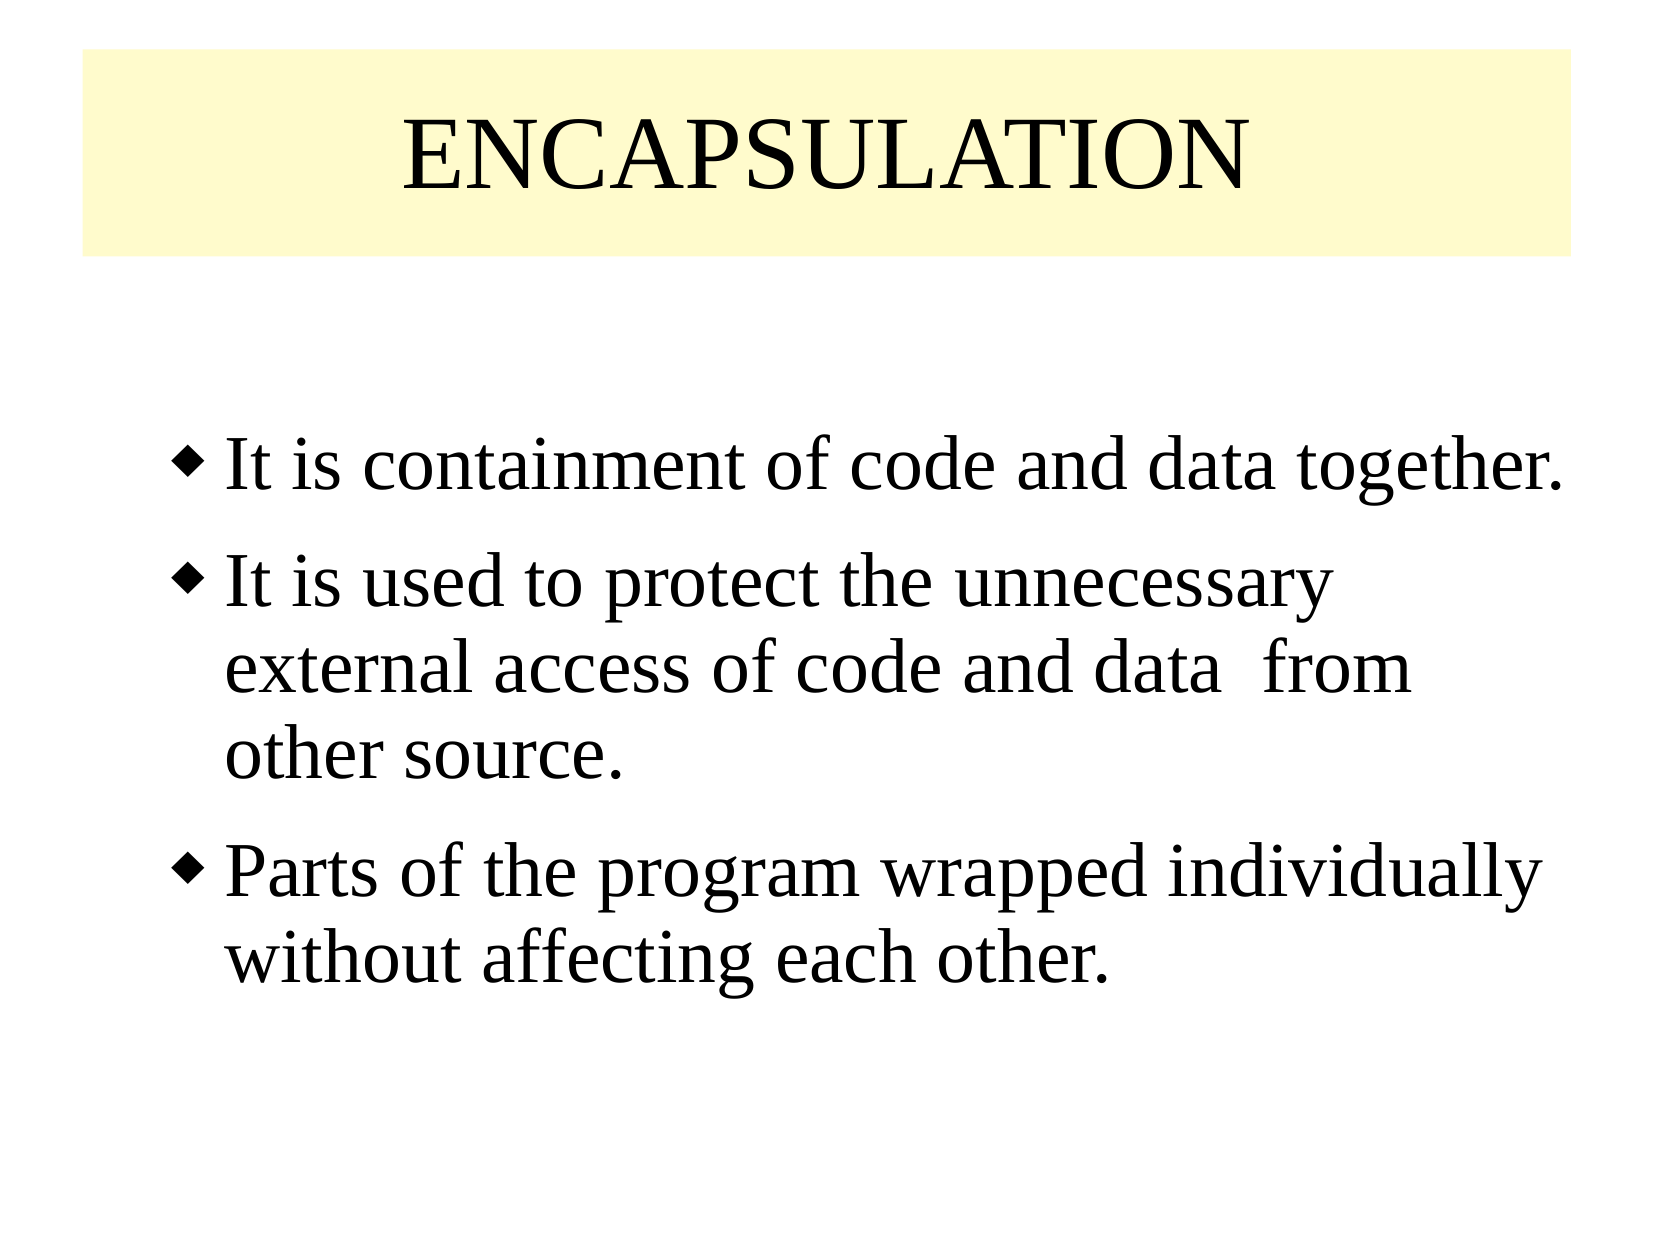

# ENCAPSULATION
It is containment of code and data together.
It is used to protect the unnecessary external access of code and data from other source.
Parts of the program wrapped individually without affecting each other.